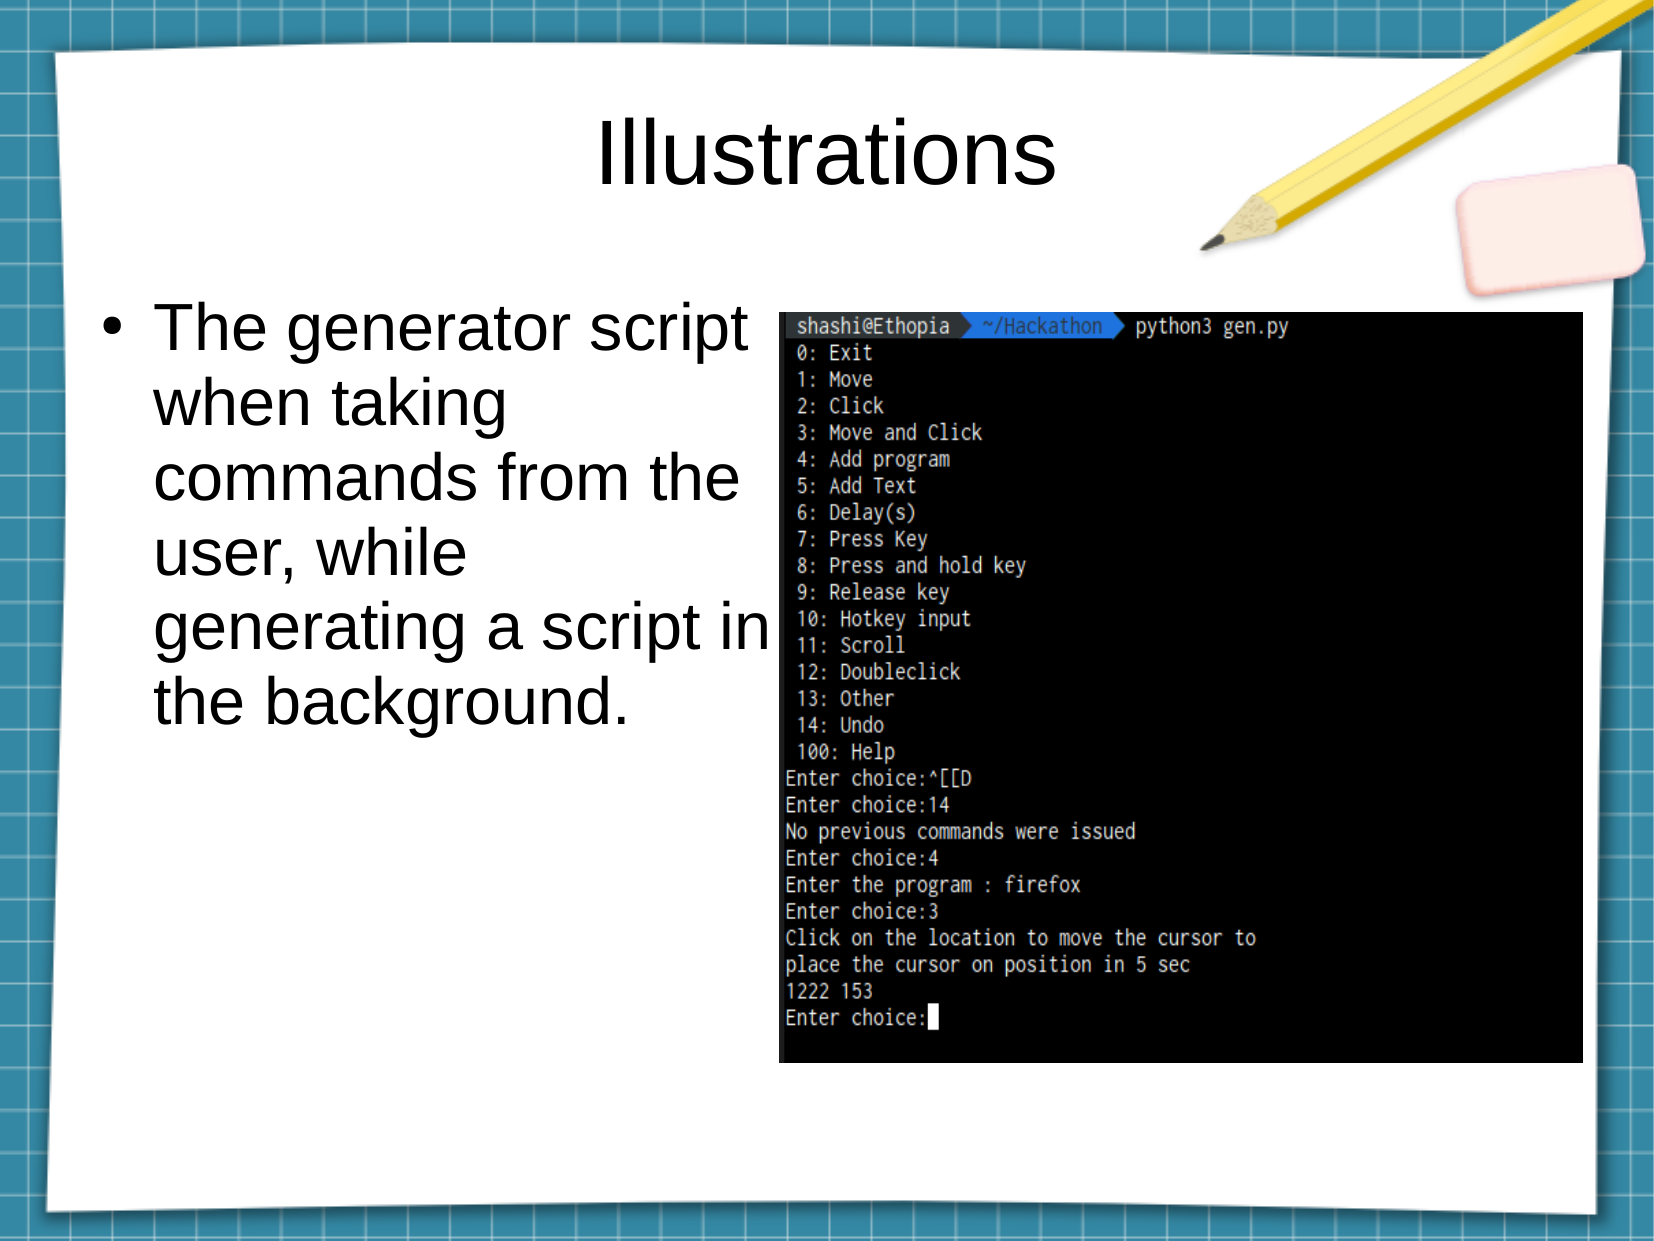

# Illustrations
The generator script when taking commands from the user, while generating a script in the background.